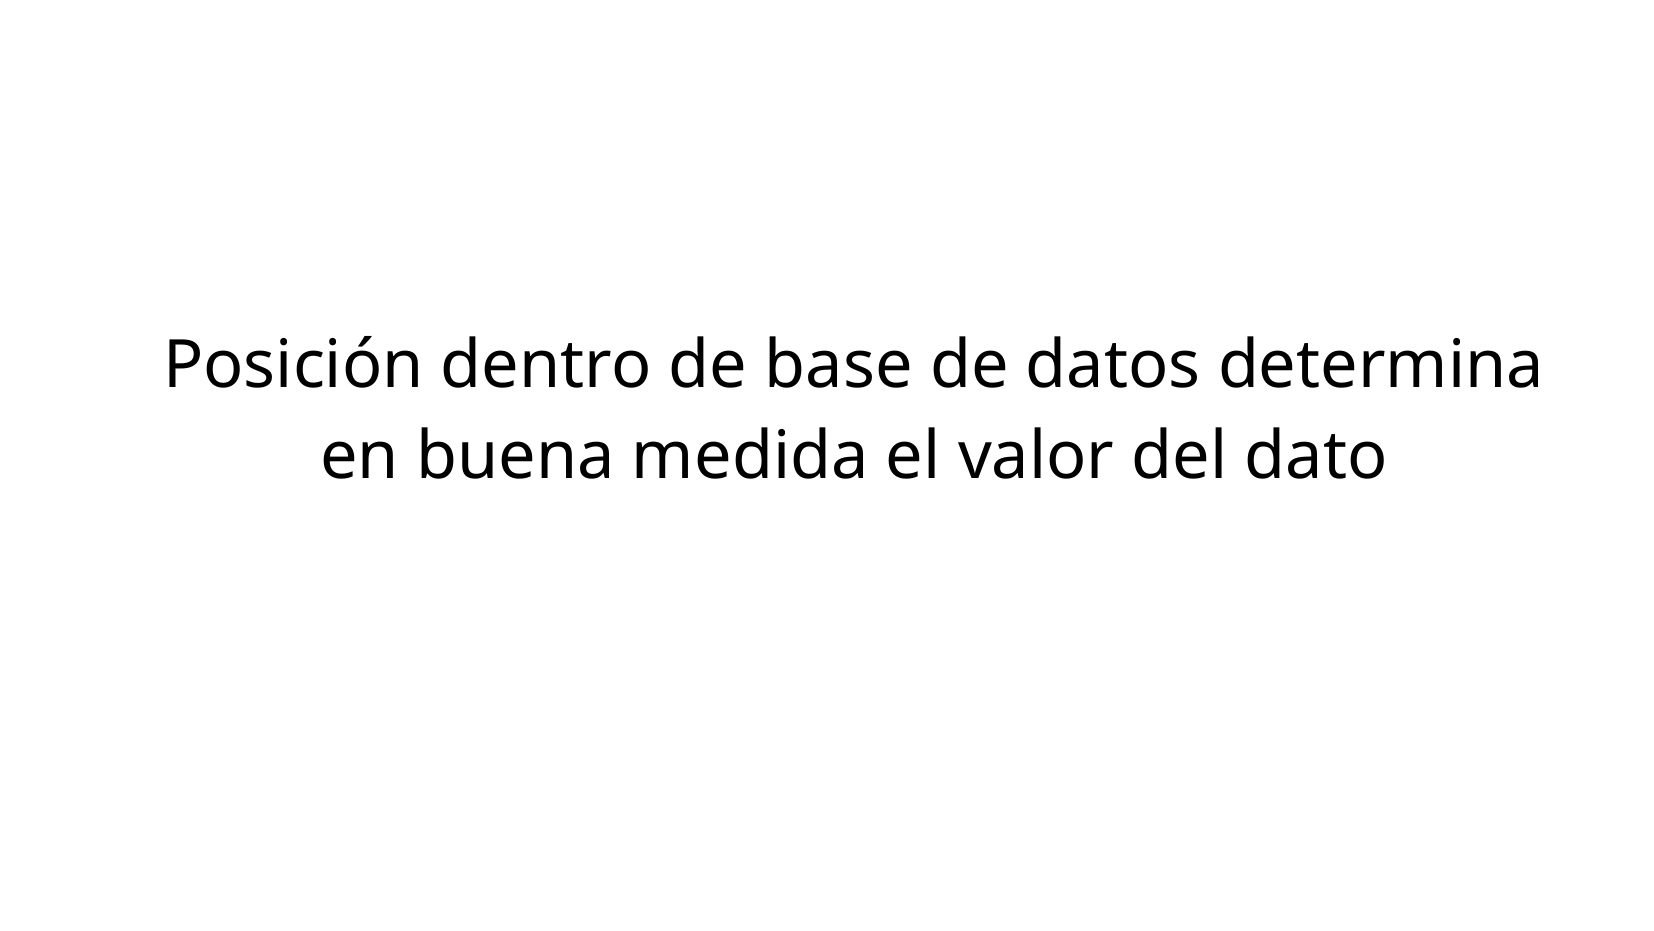

# Posición dentro de base de datos determina en buena medida el valor del dato